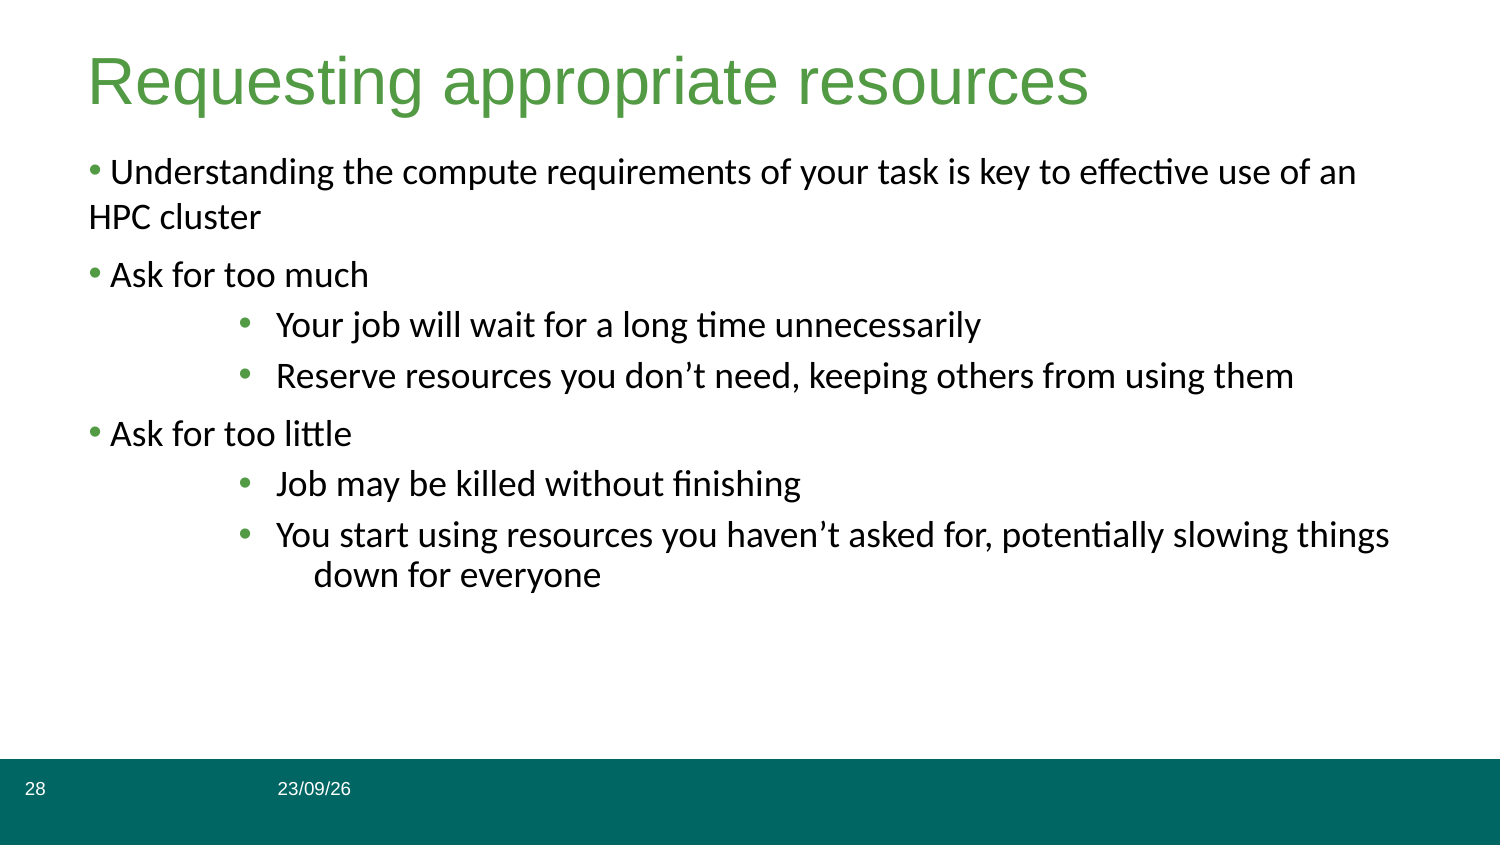

# Requesting appropriate resources
 Understanding the compute requirements of your task is key to effective use of an HPC cluster
 Ask for too much
Your job will wait for a long time unnecessarily
Reserve resources you don’t need, keeping others from using them
 Ask for too little
Job may be killed without finishing
You start using resources you haven’t asked for, potentially slowing things down for everyone